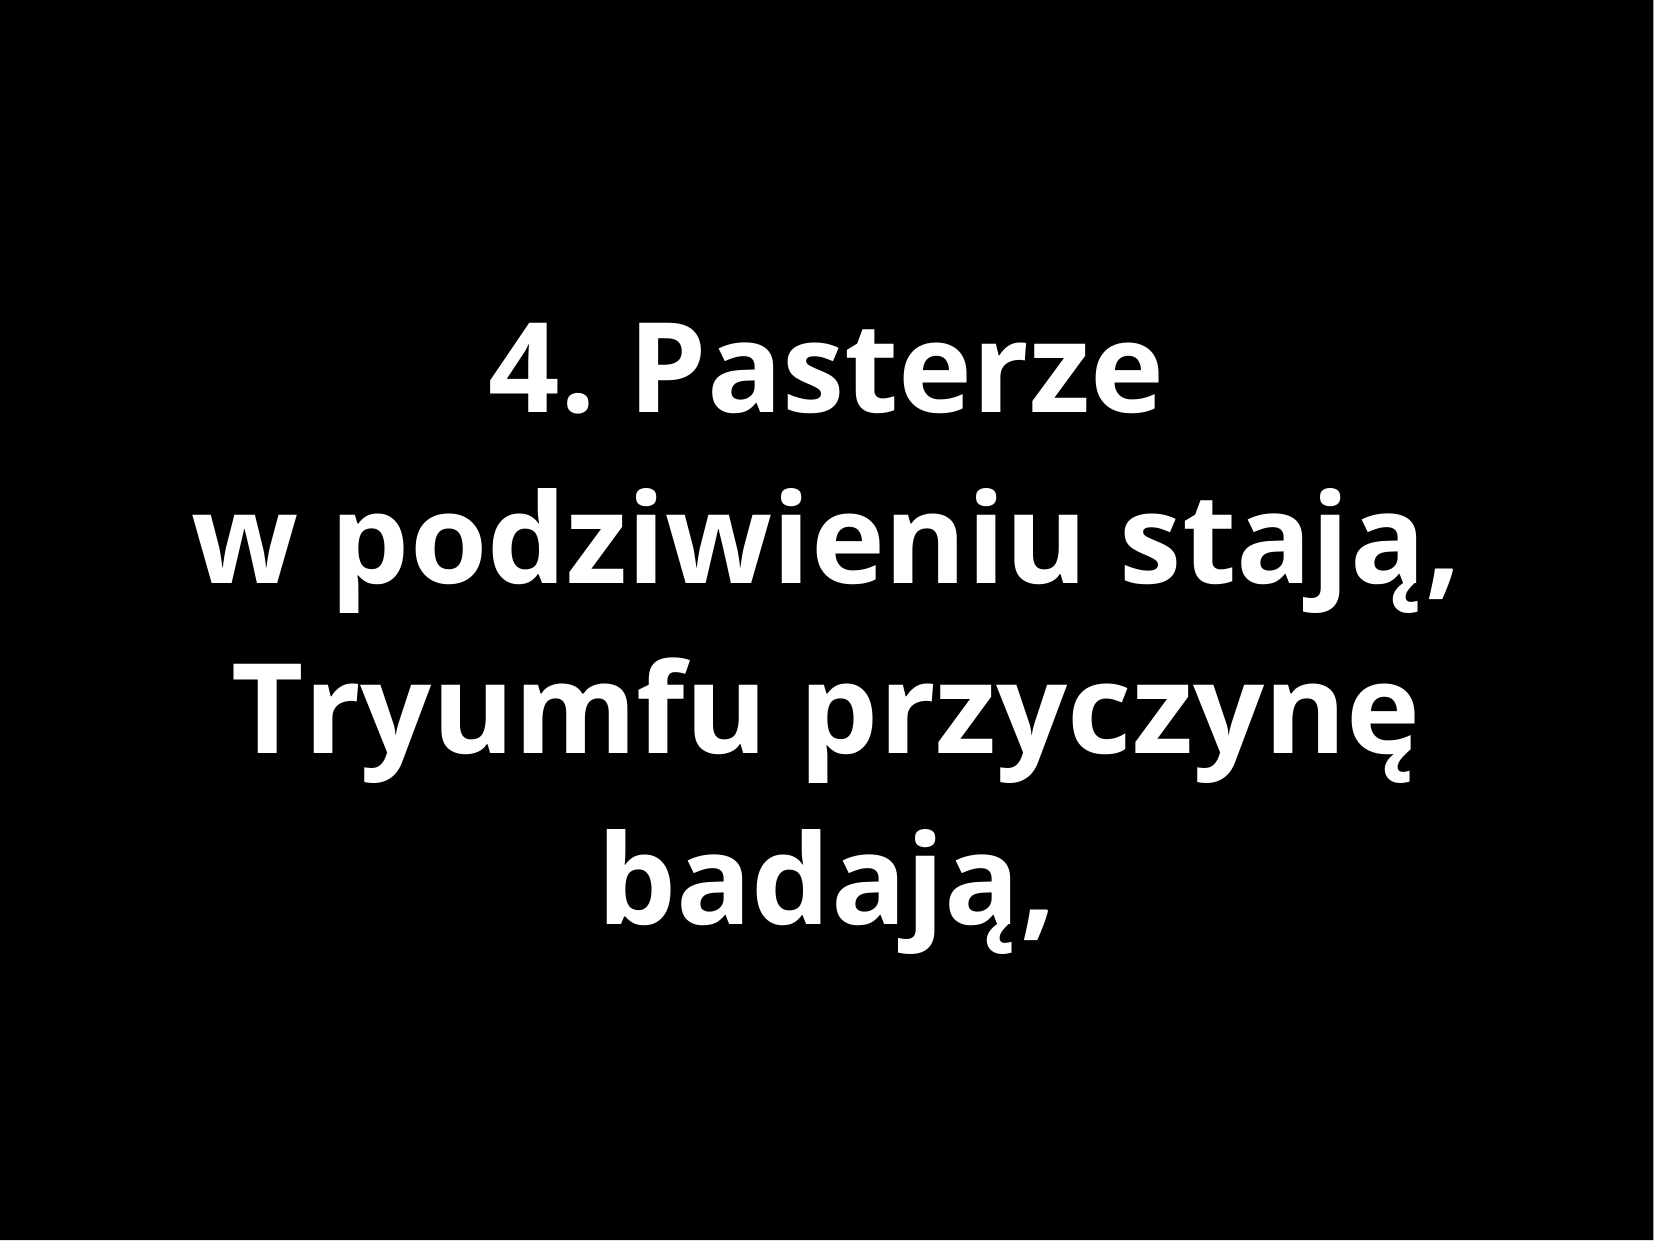

# 4. Pasterze w podziwieniu stają, Tryumfu przyczynę badają,